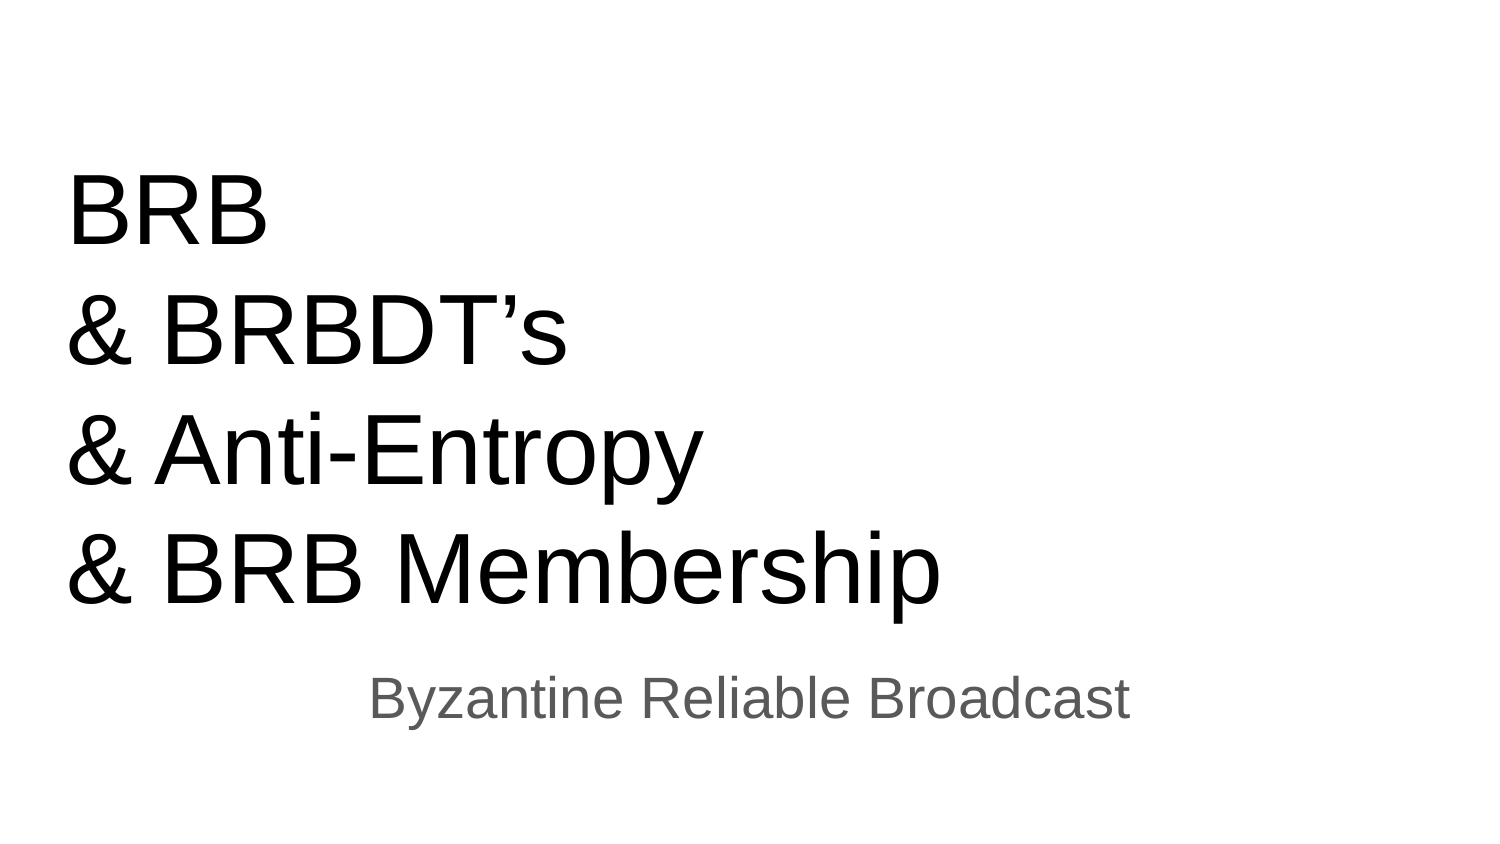

# BRB & BRBDT’s & Anti-Entropy & BRB Membership
Byzantine Reliable Broadcast